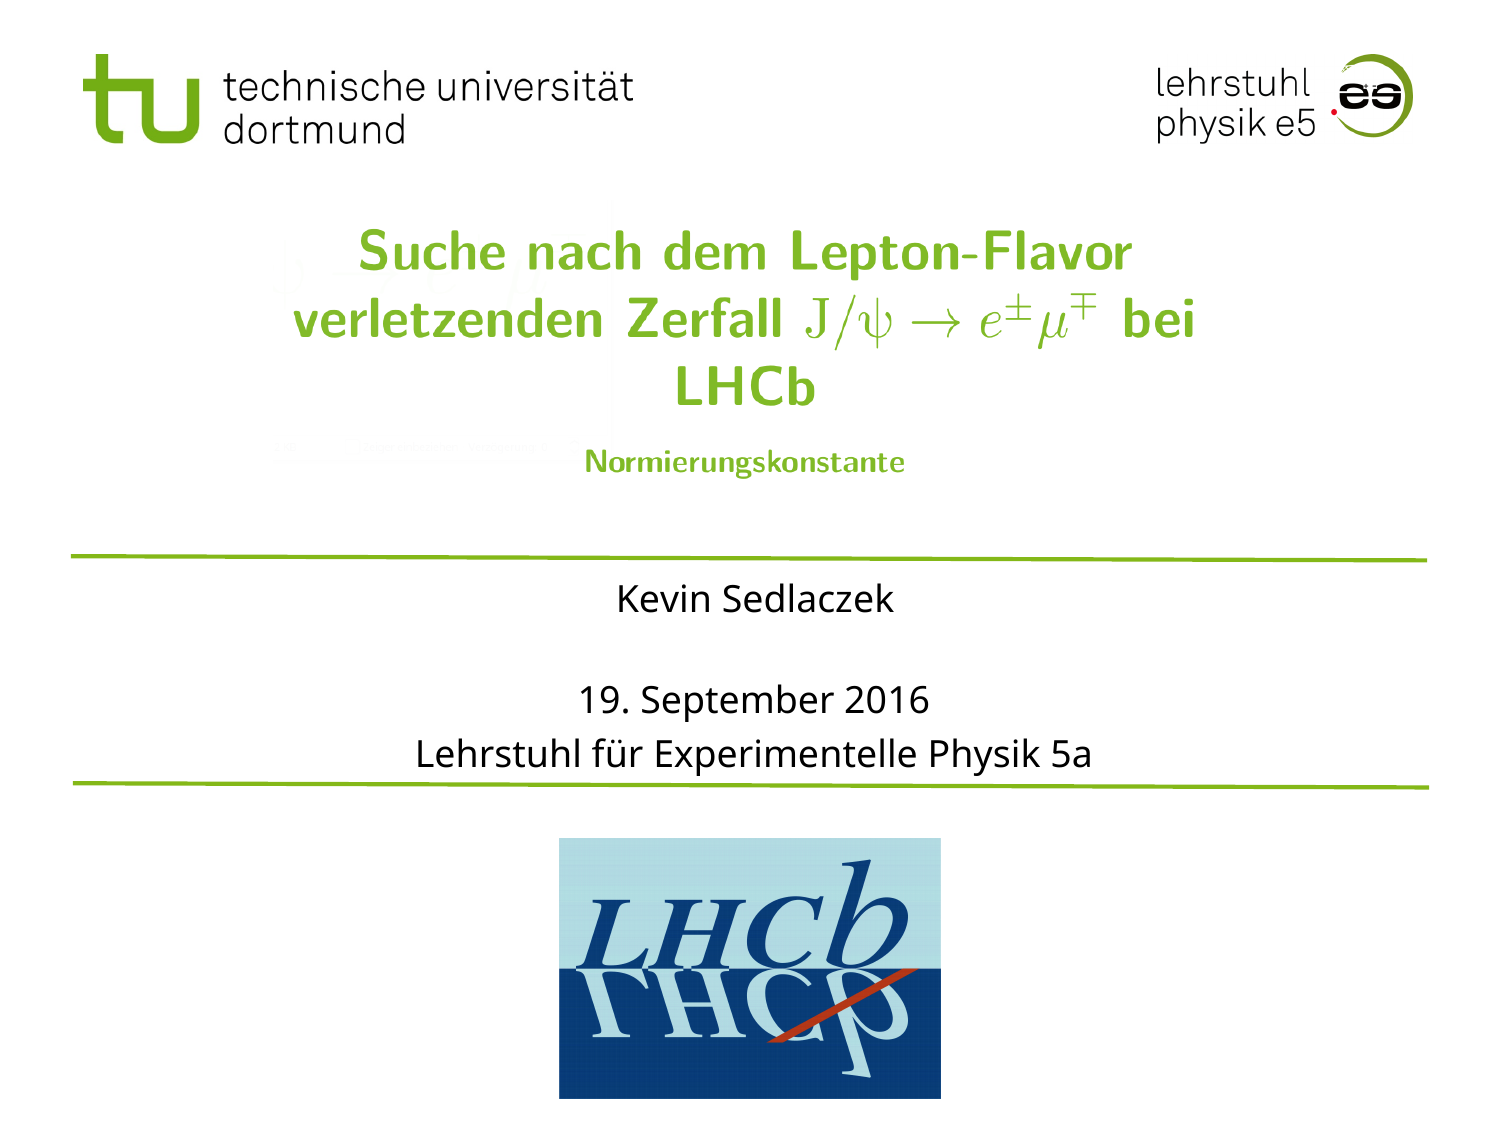

Kevin Sedlaczek
19. September 2016
Lehrstuhl für Experimentelle Physik 5a